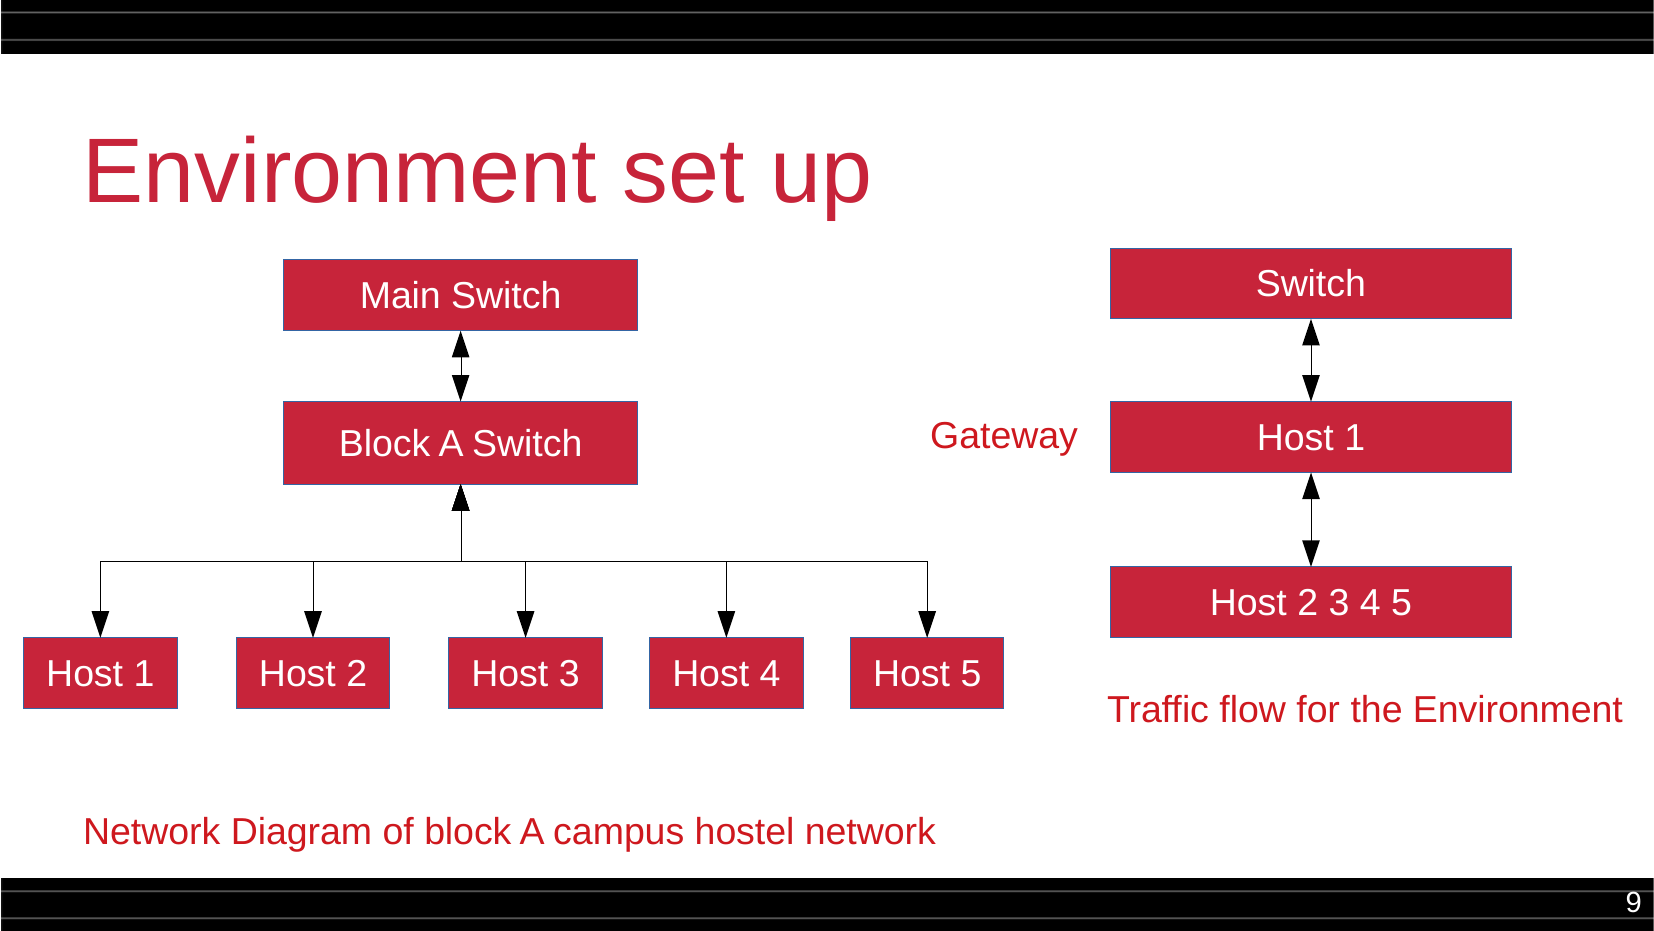

# Environment set up
Switch
Main Switch
Block A Switch
Host 1
Host 2
Host 3
Host 4
Host 5
Host 1
Gateway
Host 2 3 4 5
Traffic flow for the Environment
Network Diagram of block A campus hostel network